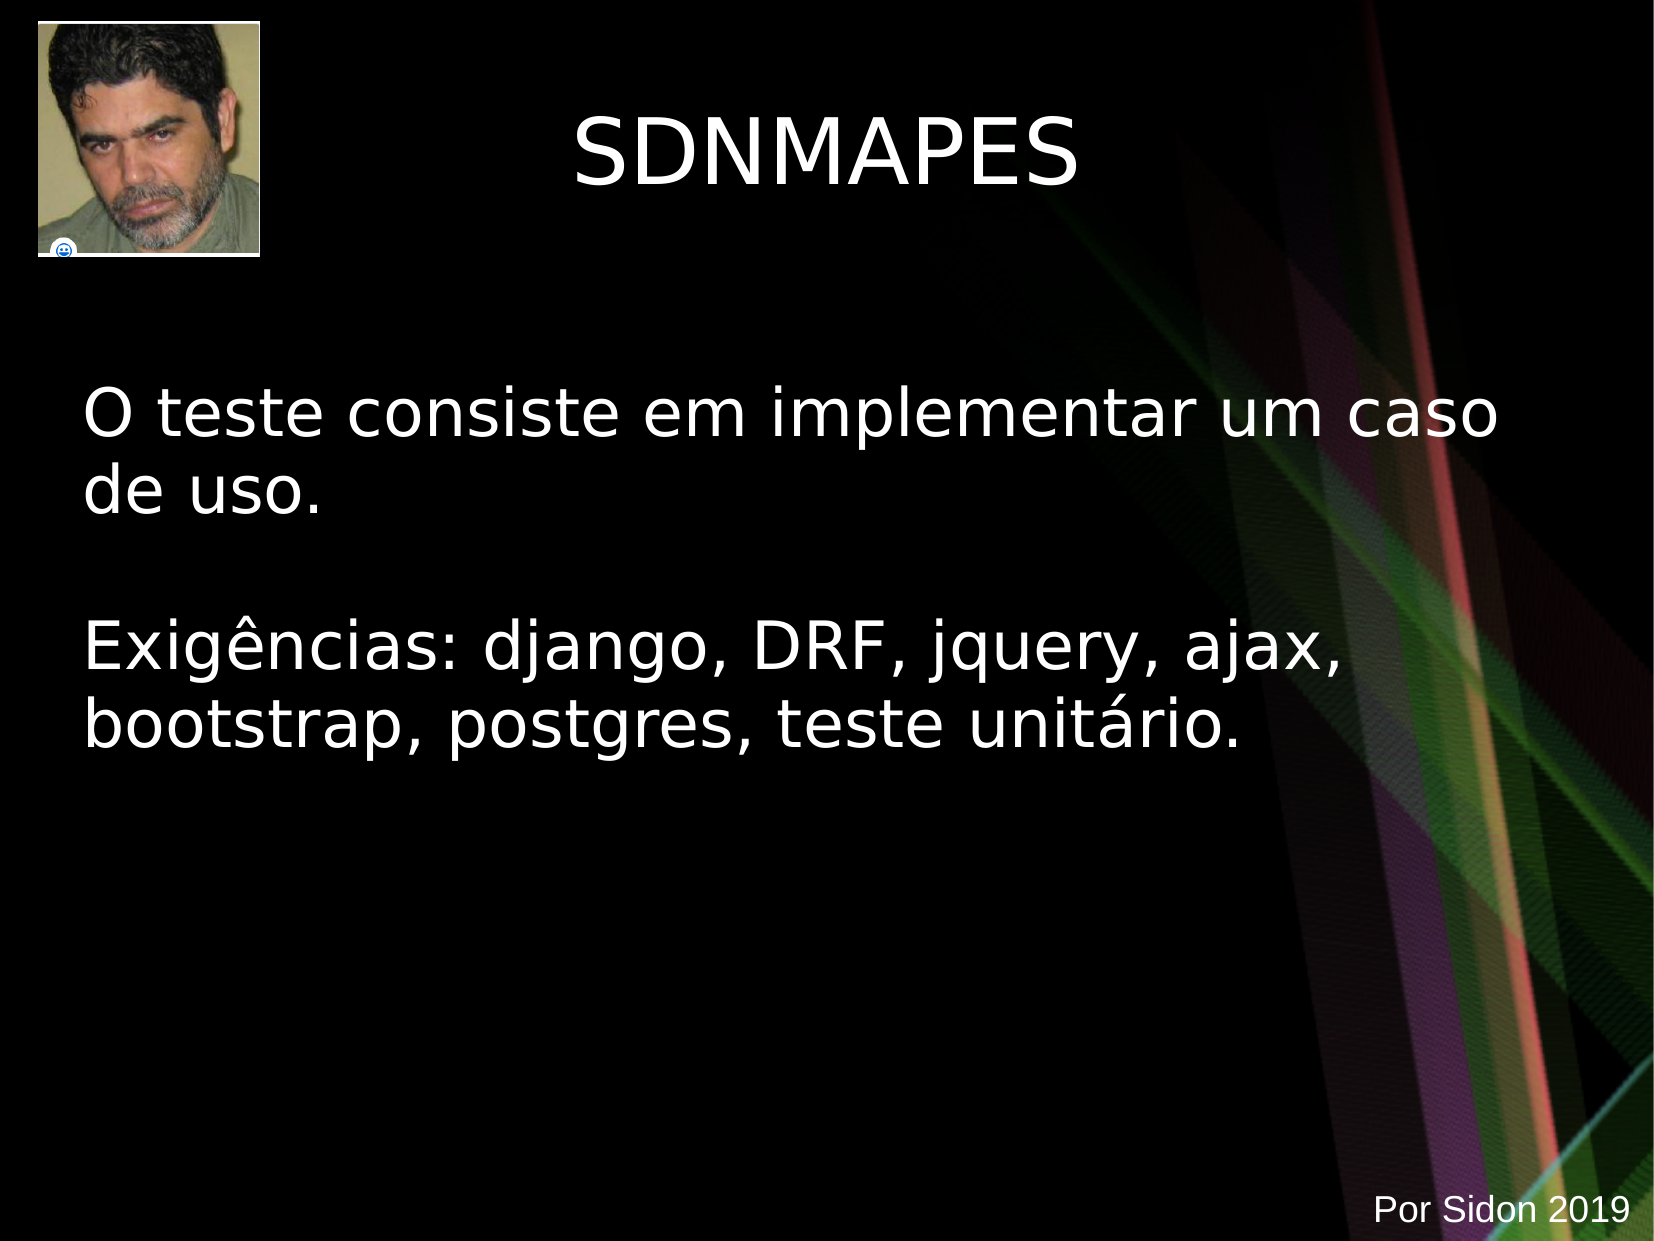

# SDNMAPES
O teste consiste em implementar um caso de uso.
Exigências: django, DRF, jquery, ajax, bootstrap, postgres, teste unitário.
Por Sidon 2019